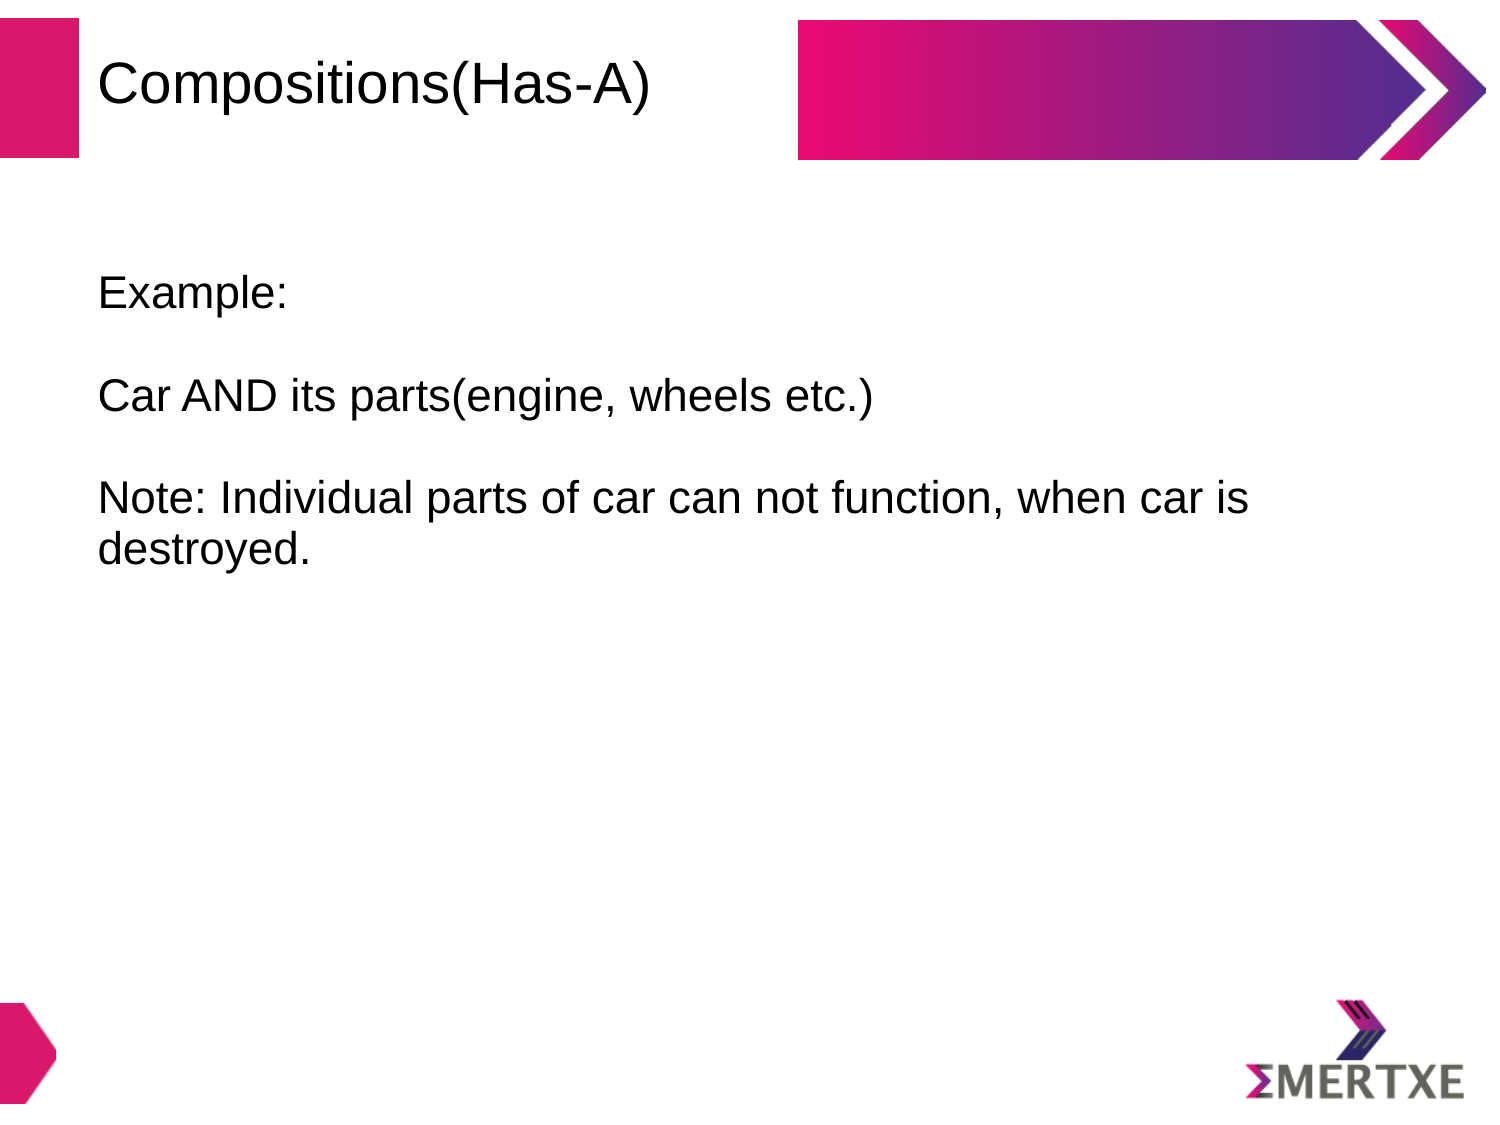

Compositions(Has-A)
Example:
Car AND its parts(engine, wheels etc.)
Note: Individual parts of car can not function, when car is destroyed.